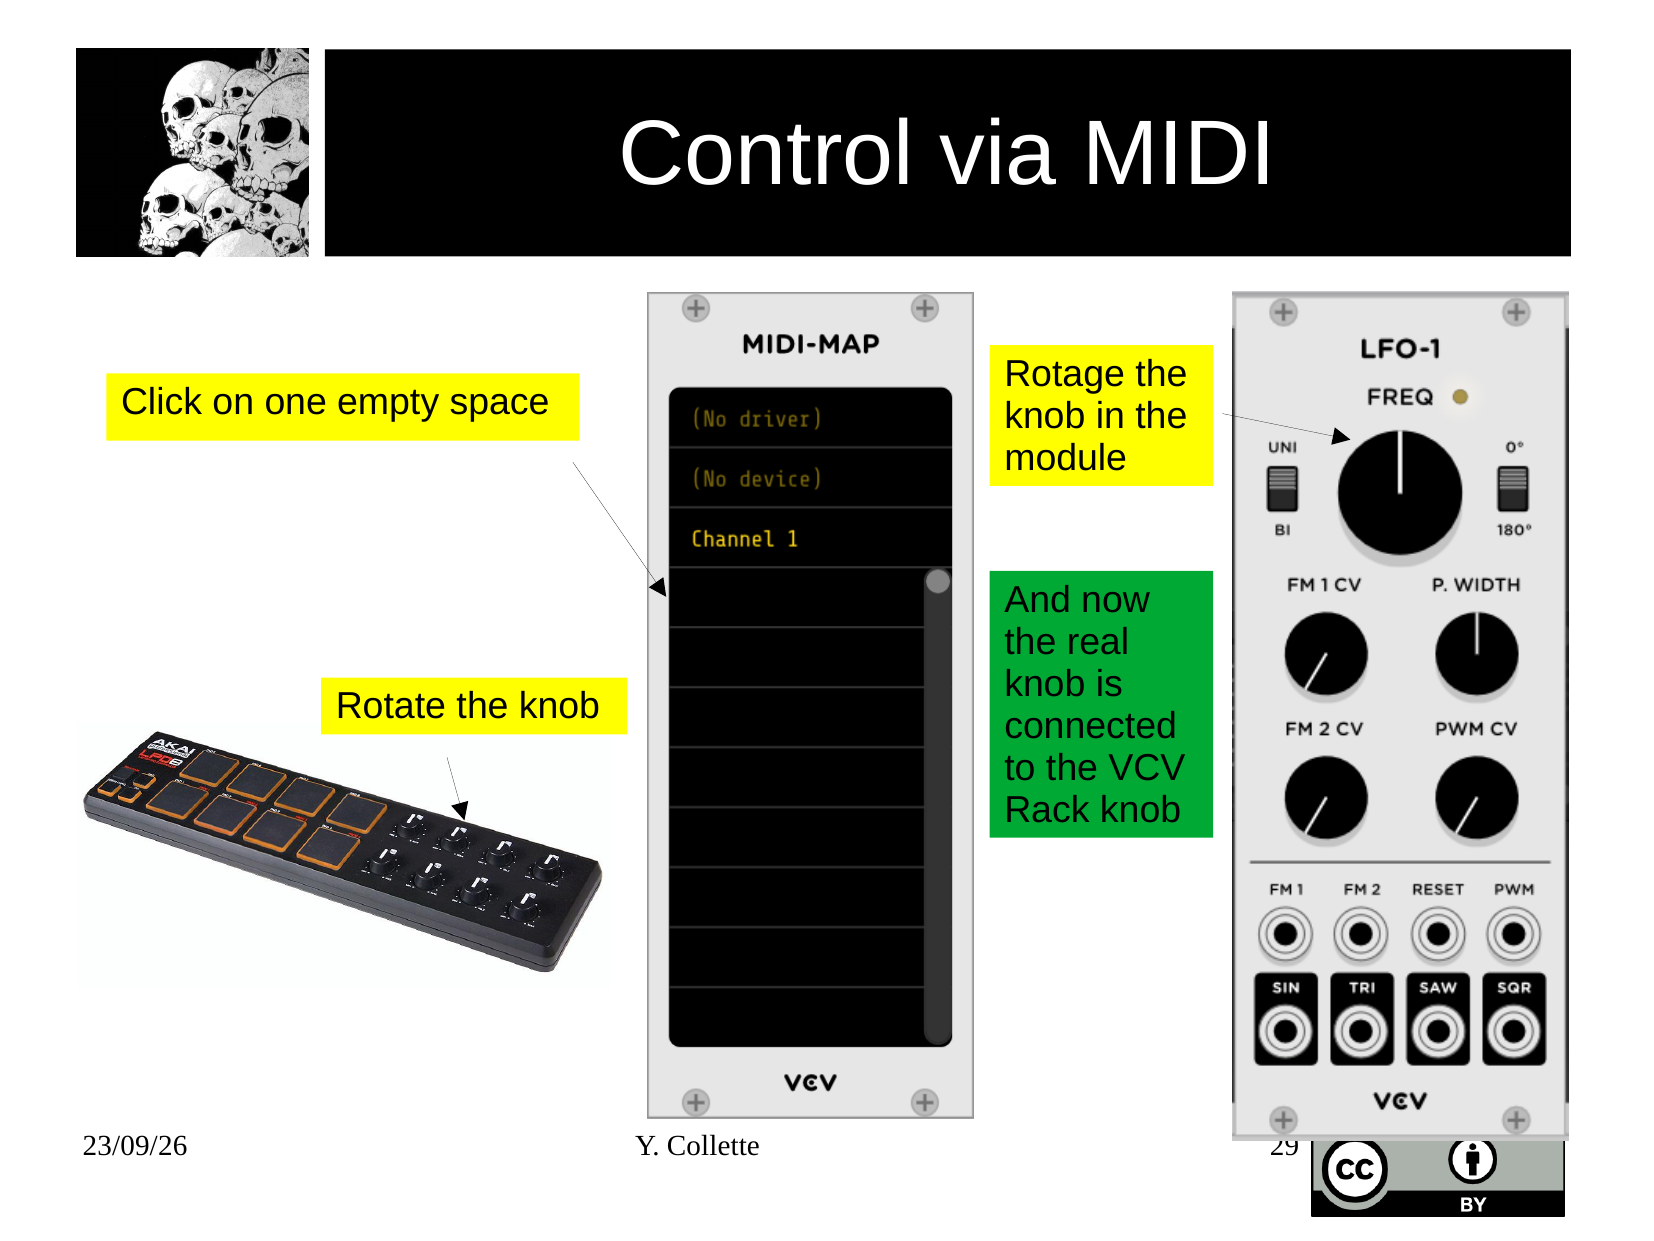

# Control via MIDI
Rotage the knob in the module
Click on one empty space
And now the real knob is connected to the VCV Rack knob
Rotate the knob
Y. Collette
29